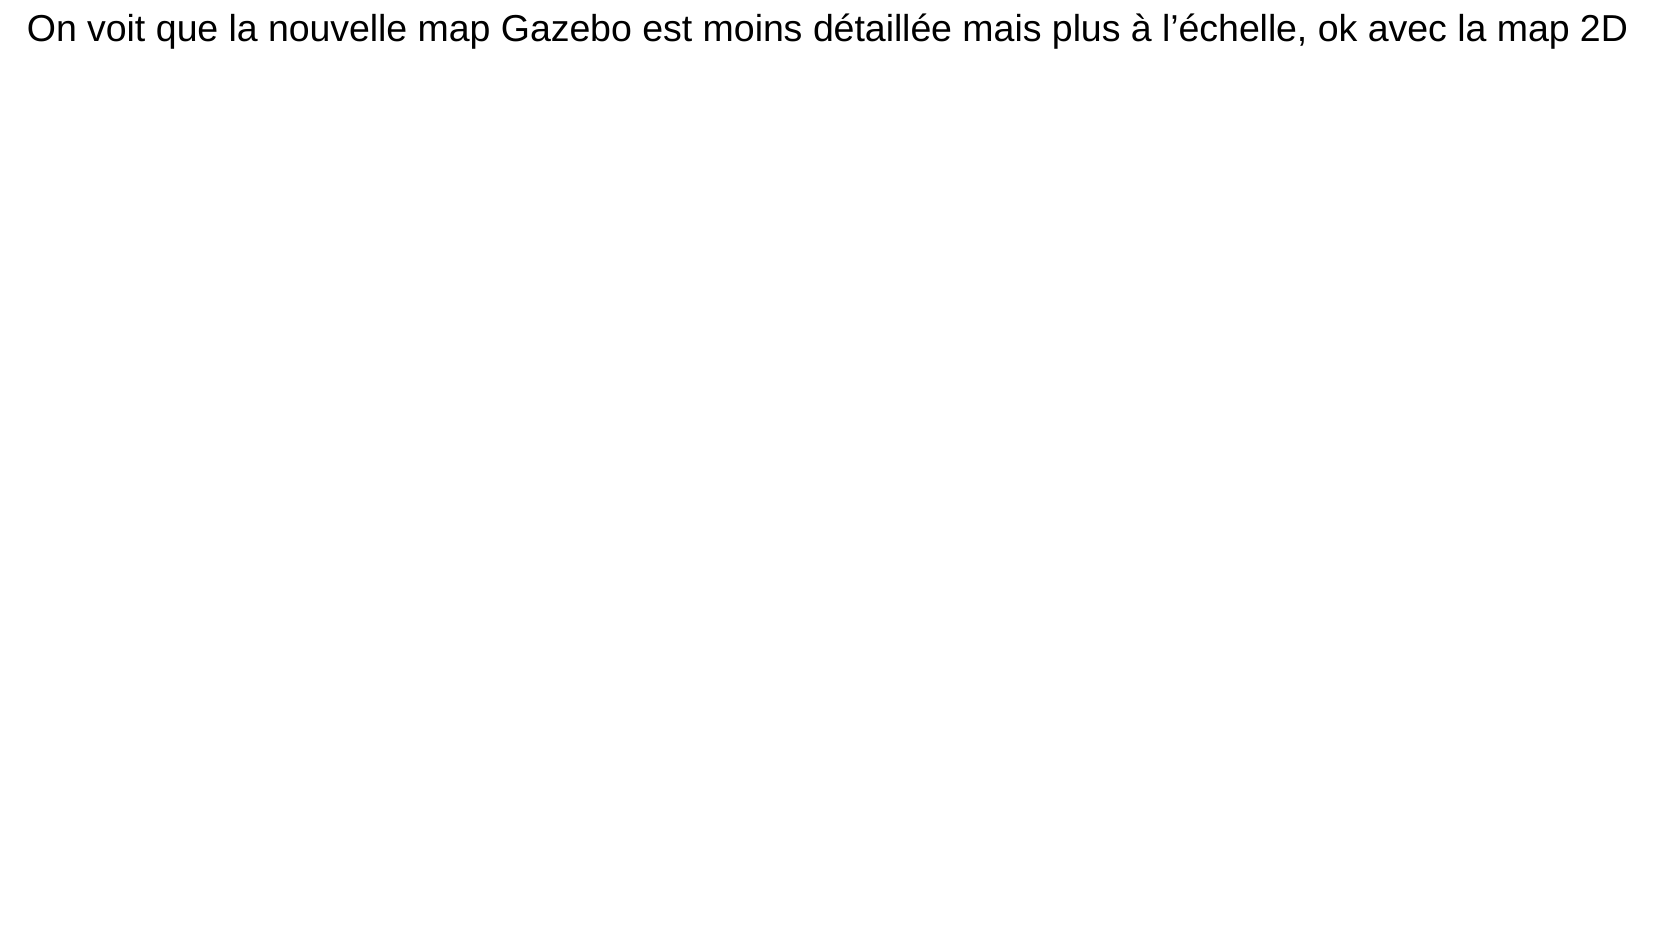

On voit que la nouvelle map Gazebo est moins détaillée mais plus à l’échelle, ok avec la map 2D